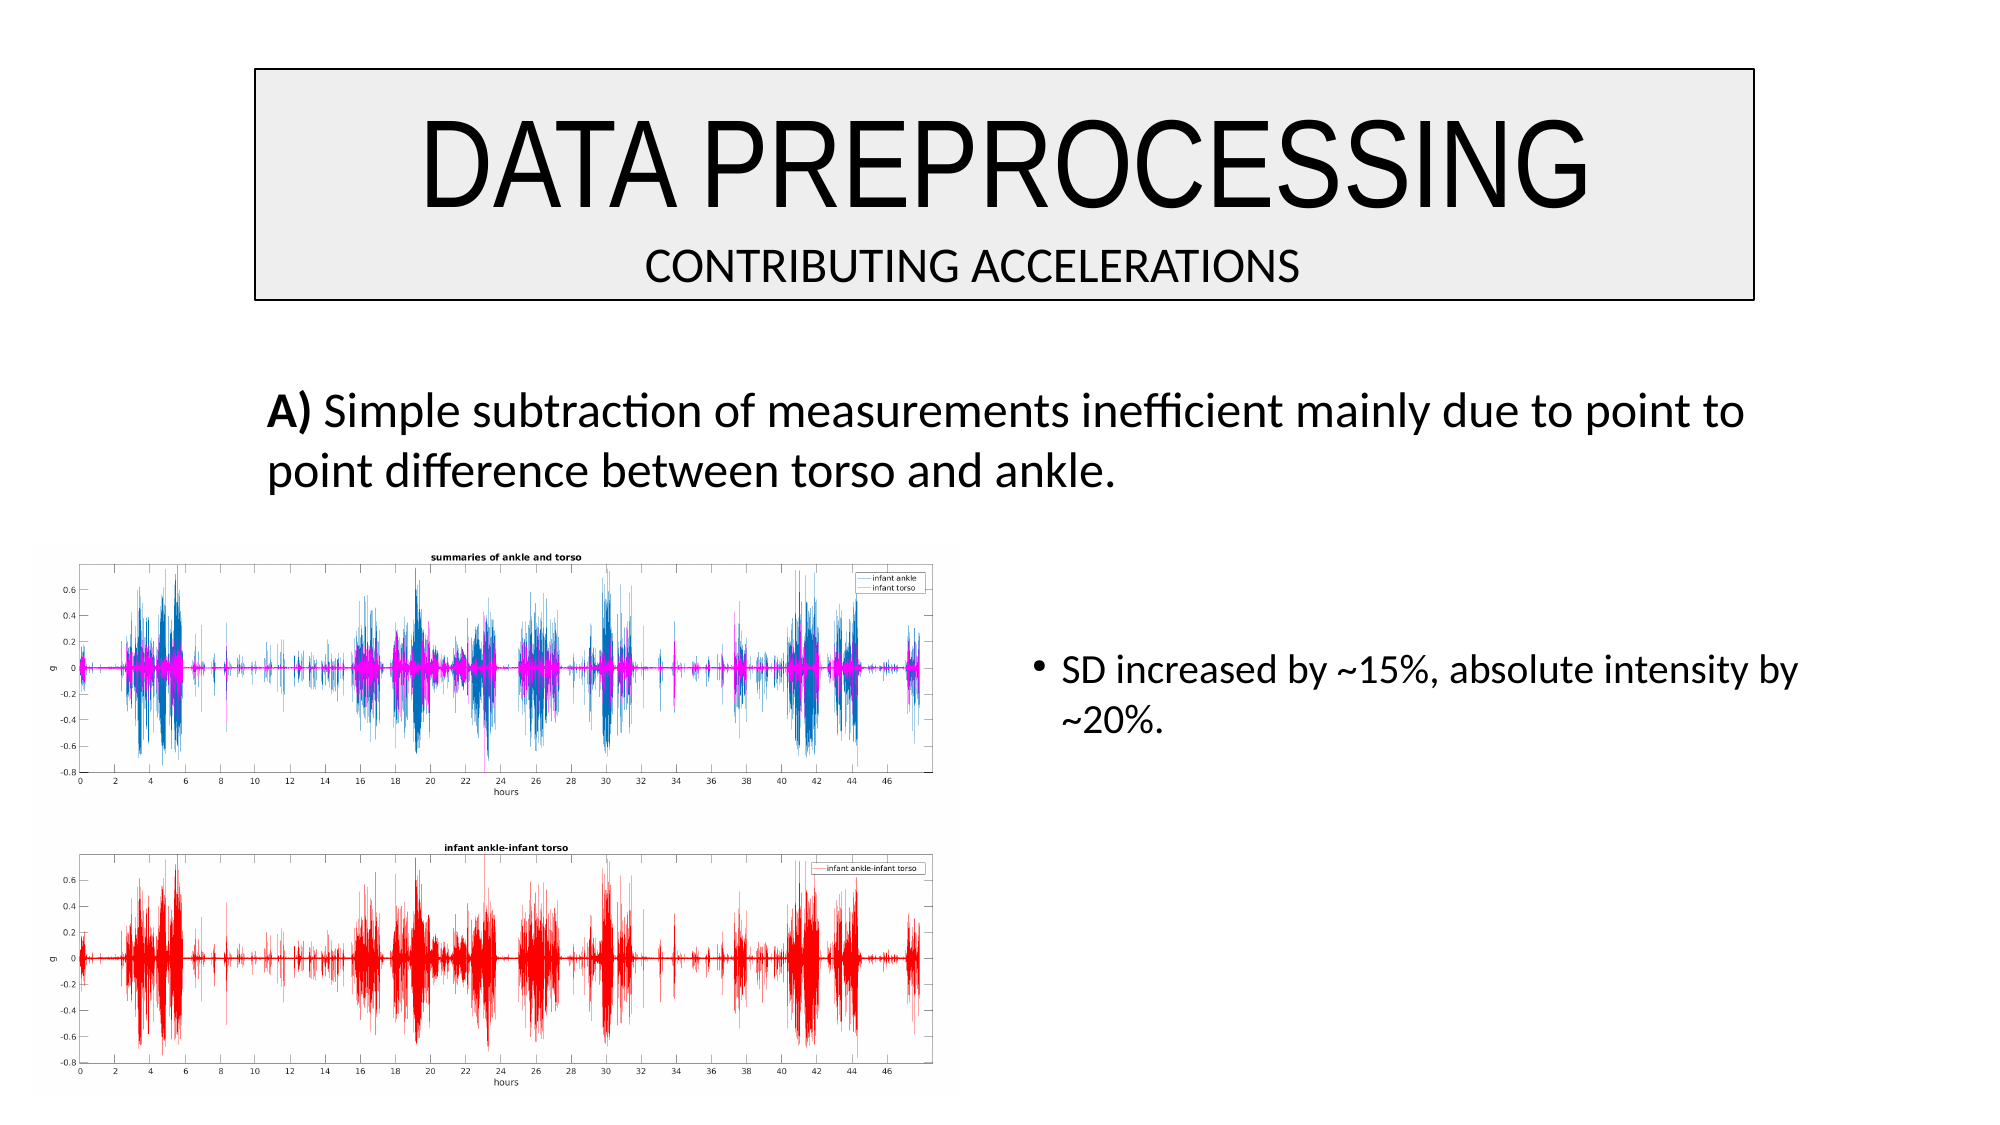

DATA PREPROCESSING
					CONTRIBUTING ACCELERATIONS
A) Simple subtraction of measurements inefficient mainly due to point to point difference between torso and ankle.
SD increased by ~15%, absolute intensity by ~20%.